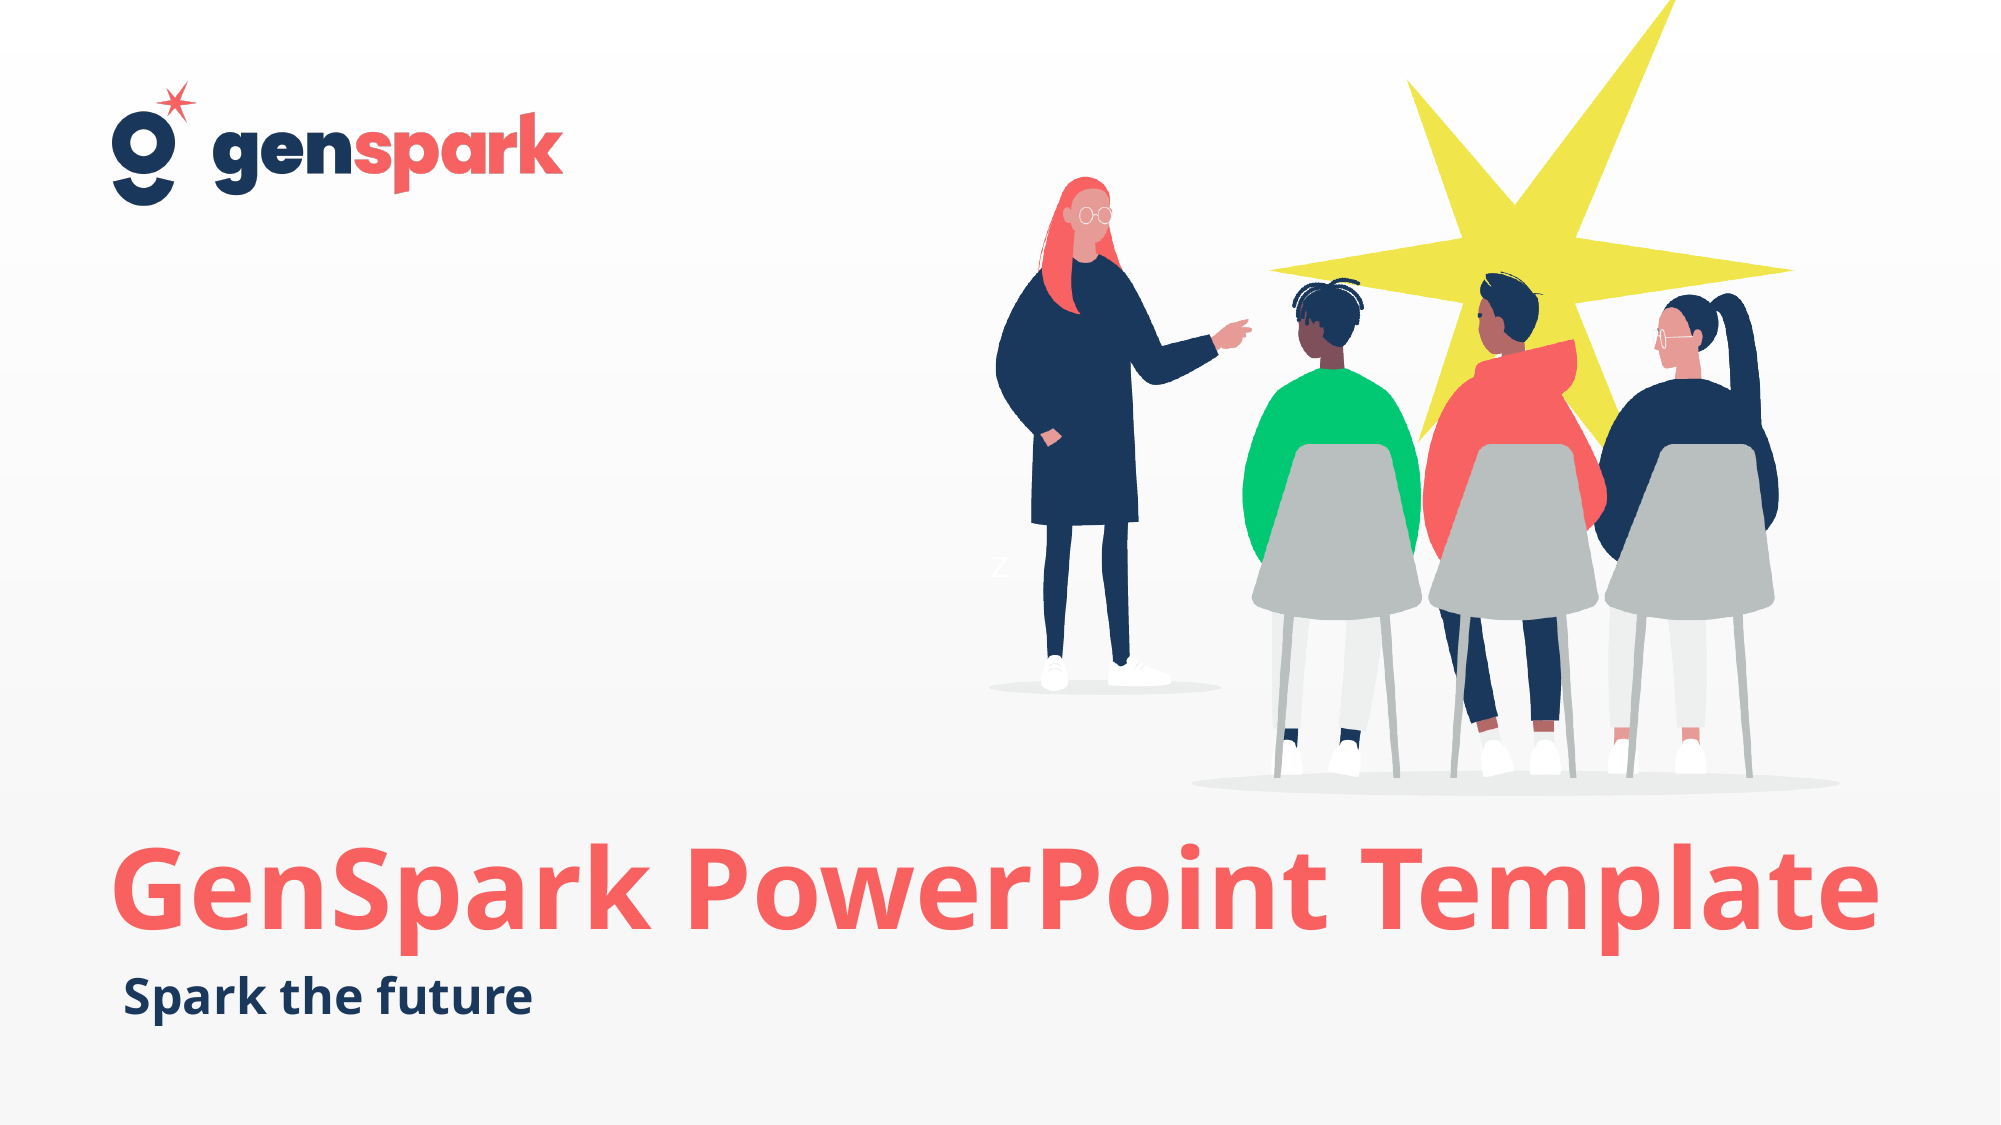

# GenSpark PowerPoint Template
Spark the future